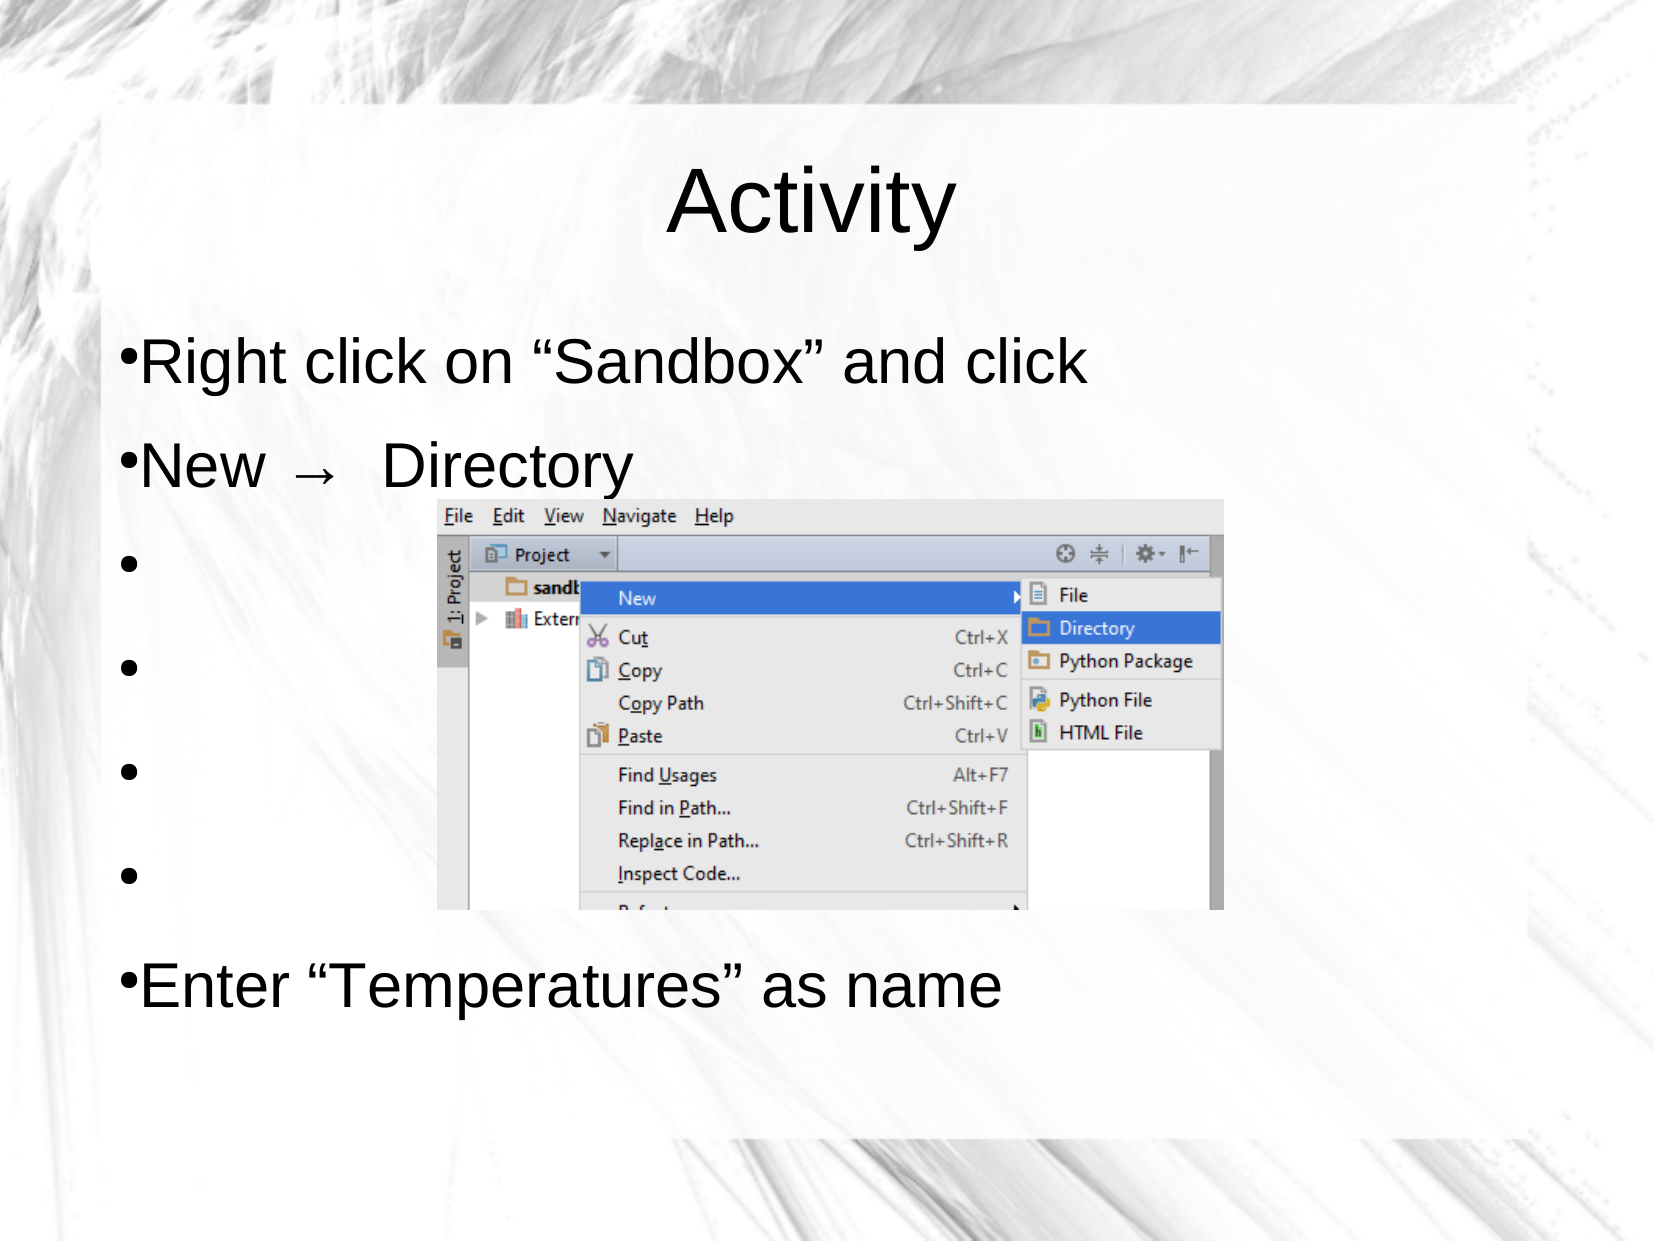

# Activity
Right click on “Sandbox” and click
New → Directory
Enter “Temperatures” as name